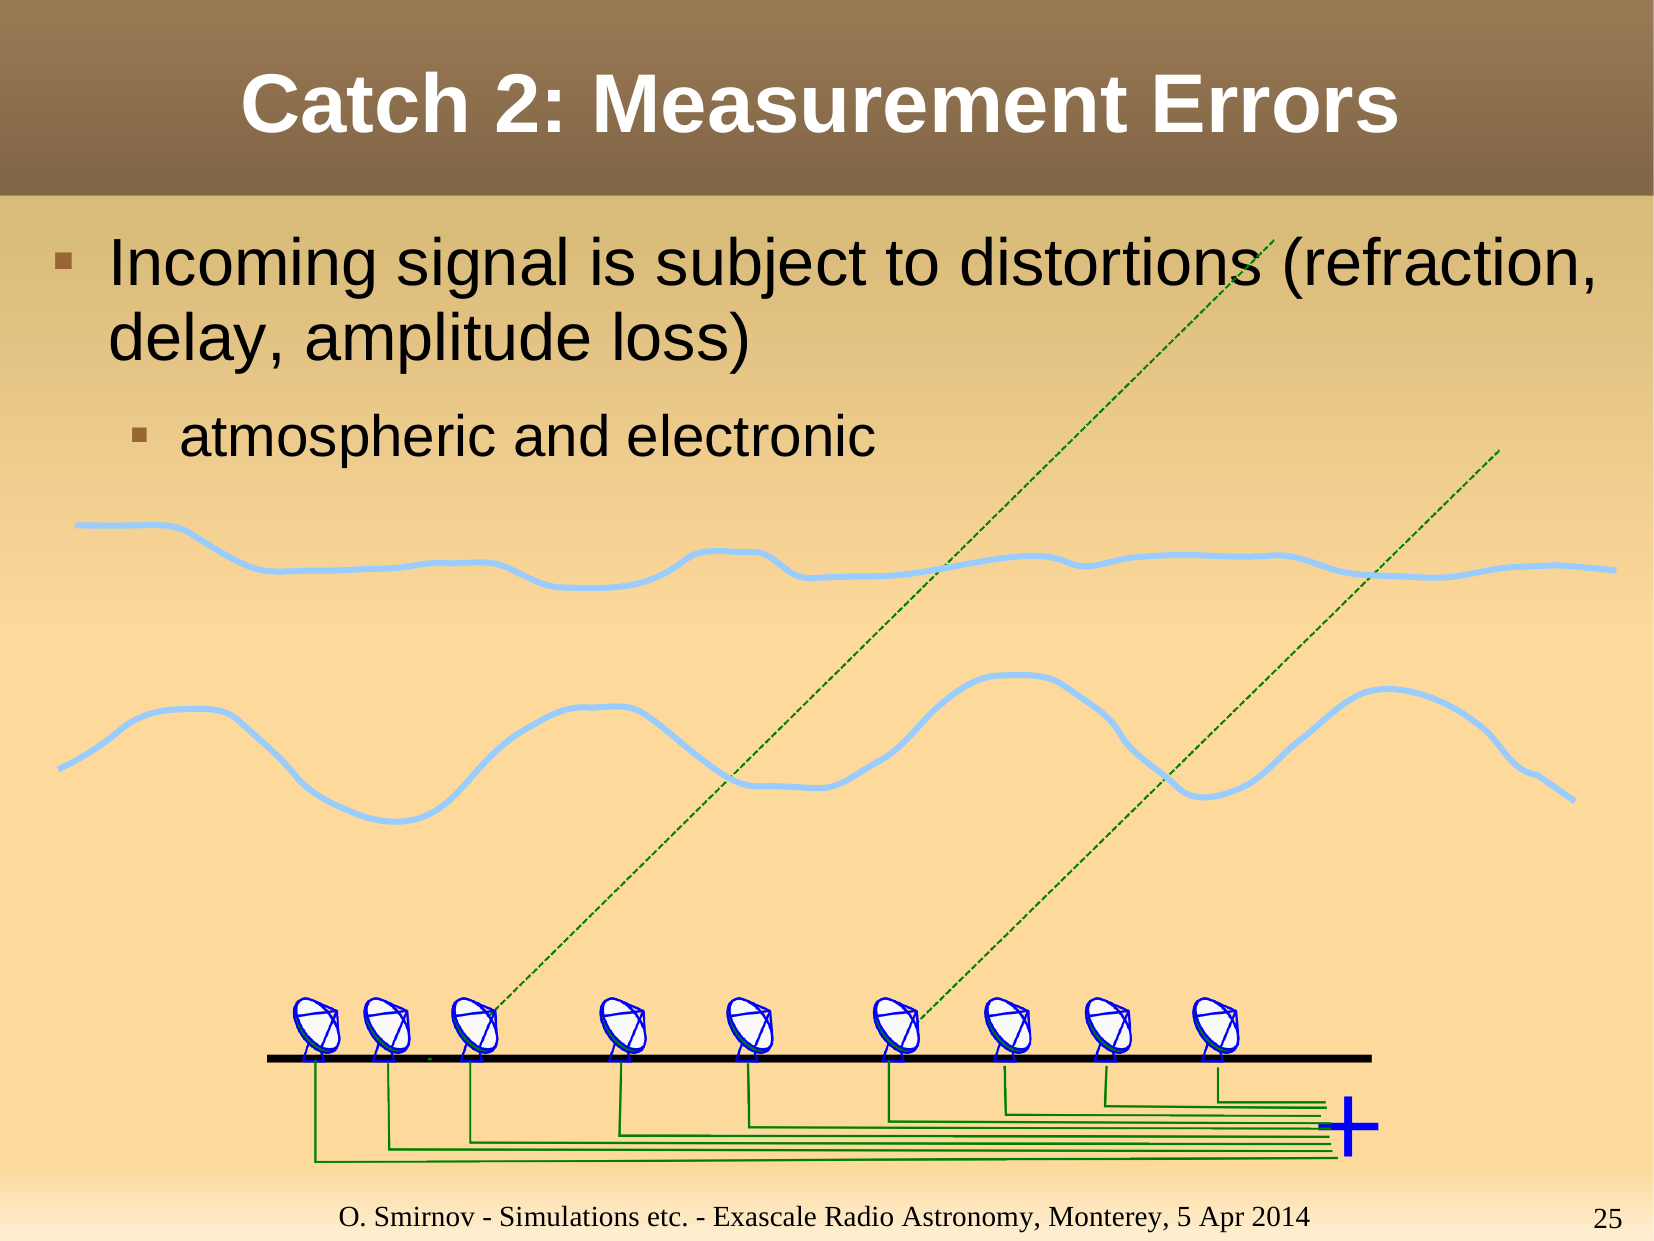

# Catch 2: Measurement Errors
Incoming signal is subject to distortions (refraction, delay, amplitude loss)
atmospheric and electronic
O. Smirnov - Simulations etc. - Exascale Radio Astronomy, Monterey, 5 Apr 2014
25